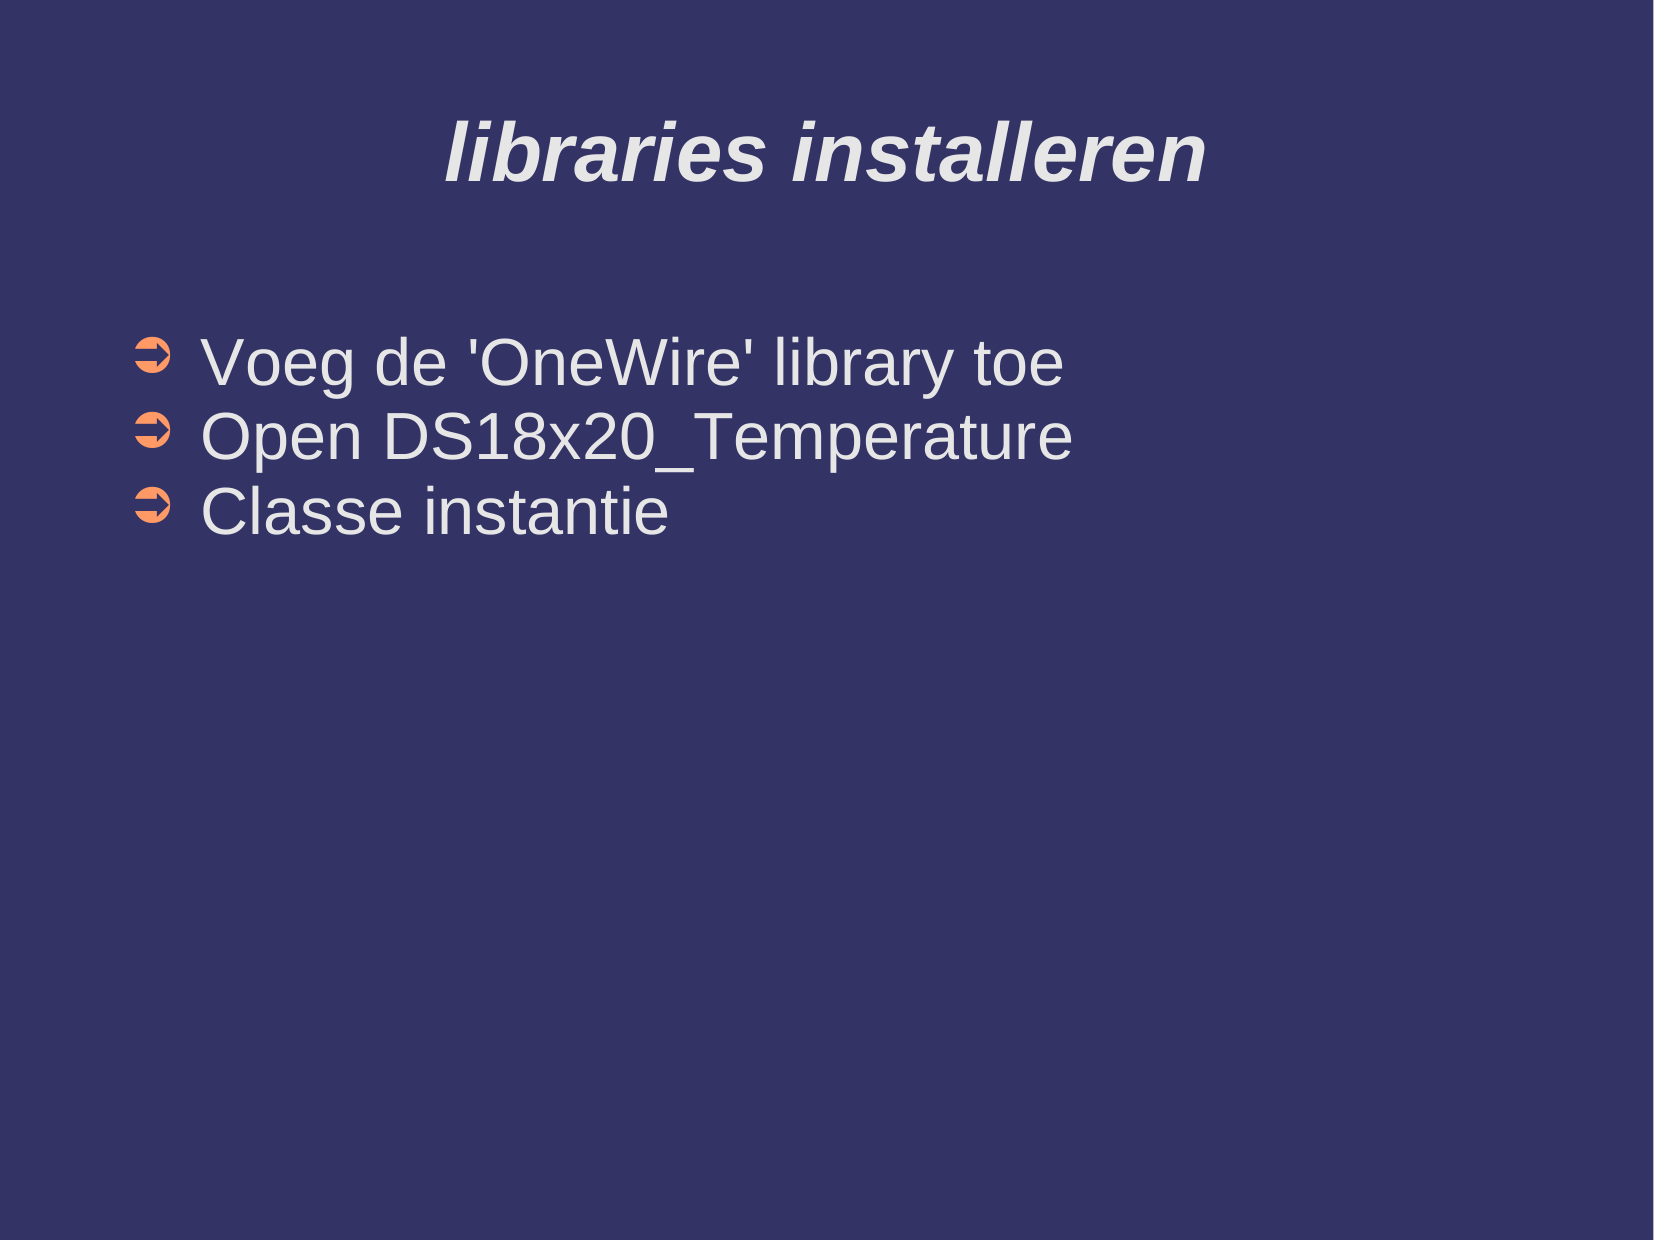

# libraries installeren
Voeg de 'OneWire' library toe
Open DS18x20_Temperature
Classe instantie